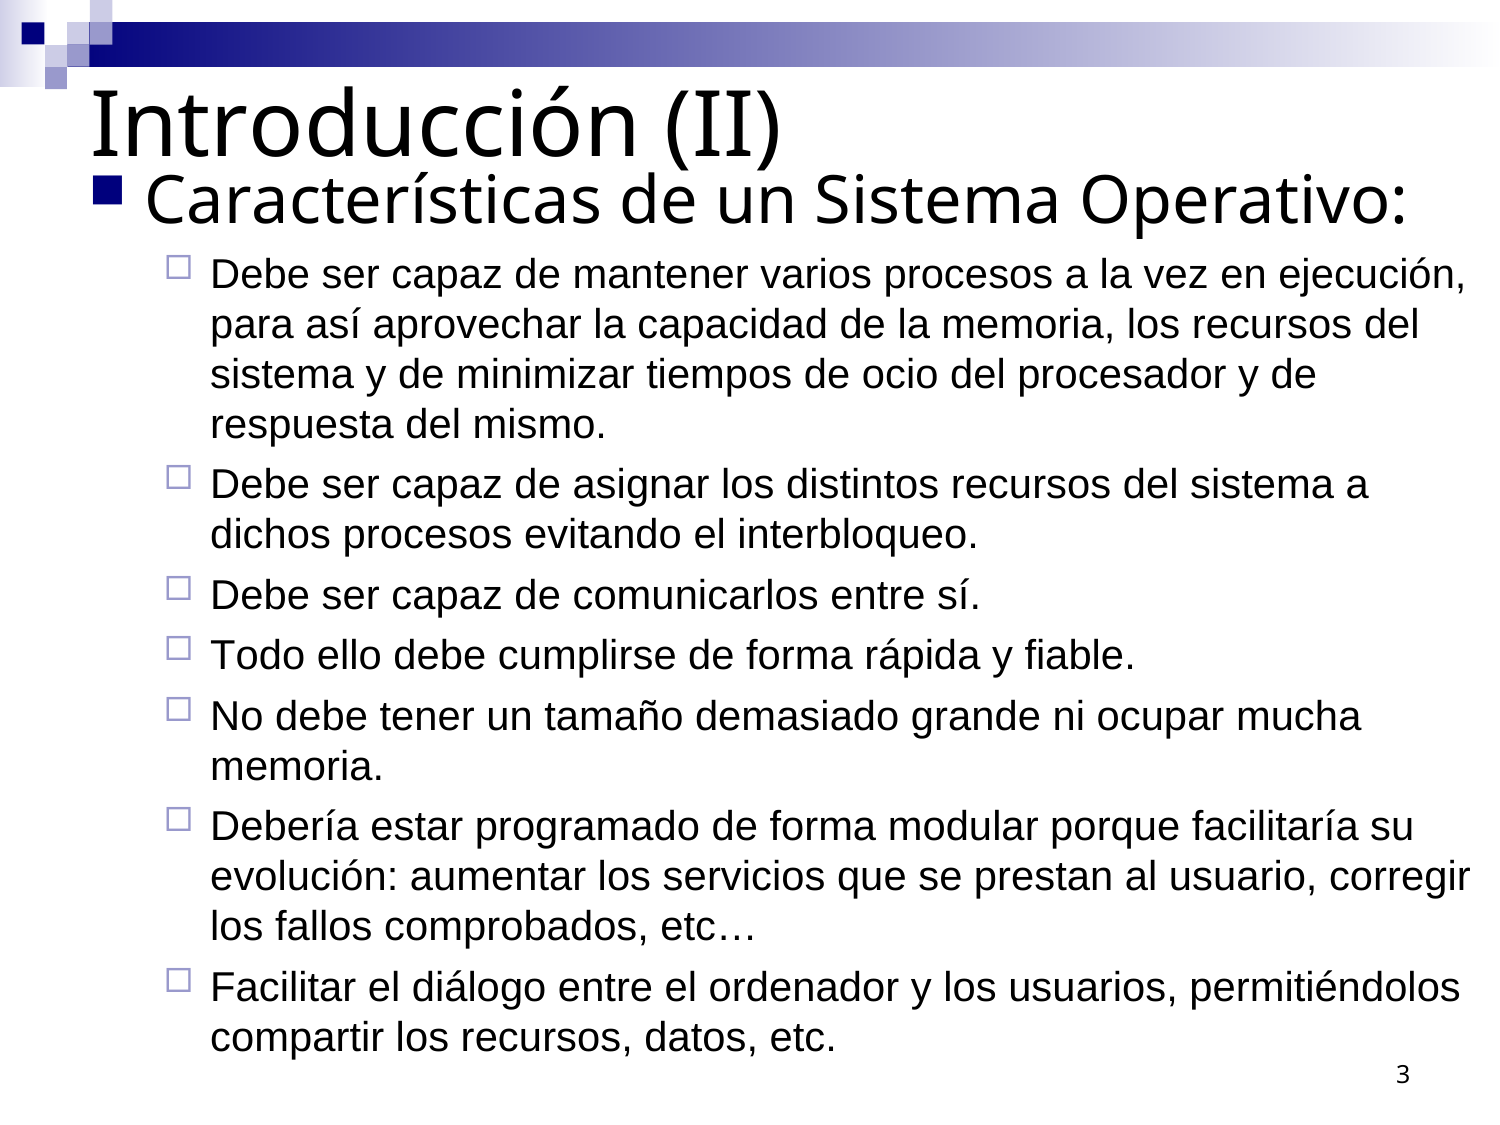

Introducción (II)
Características de un Sistema Operativo:
Debe ser capaz de mantener varios procesos a la vez en ejecución, para así aprovechar la capacidad de la memoria, los recursos del sistema y de minimizar tiempos de ocio del procesador y de respuesta del mismo.
Debe ser capaz de asignar los distintos recursos del sistema a dichos procesos evitando el interbloqueo.
Debe ser capaz de comunicarlos entre sí.
Todo ello debe cumplirse de forma rápida y fiable.
No debe tener un tamaño demasiado grande ni ocupar mucha memoria.
Debería estar programado de forma modular porque facilitaría su evolución: aumentar los servicios que se prestan al usuario, corregir los fallos comprobados, etc…
Facilitar el diálogo entre el ordenador y los usuarios, permitiéndolos compartir los recursos, datos, etc.